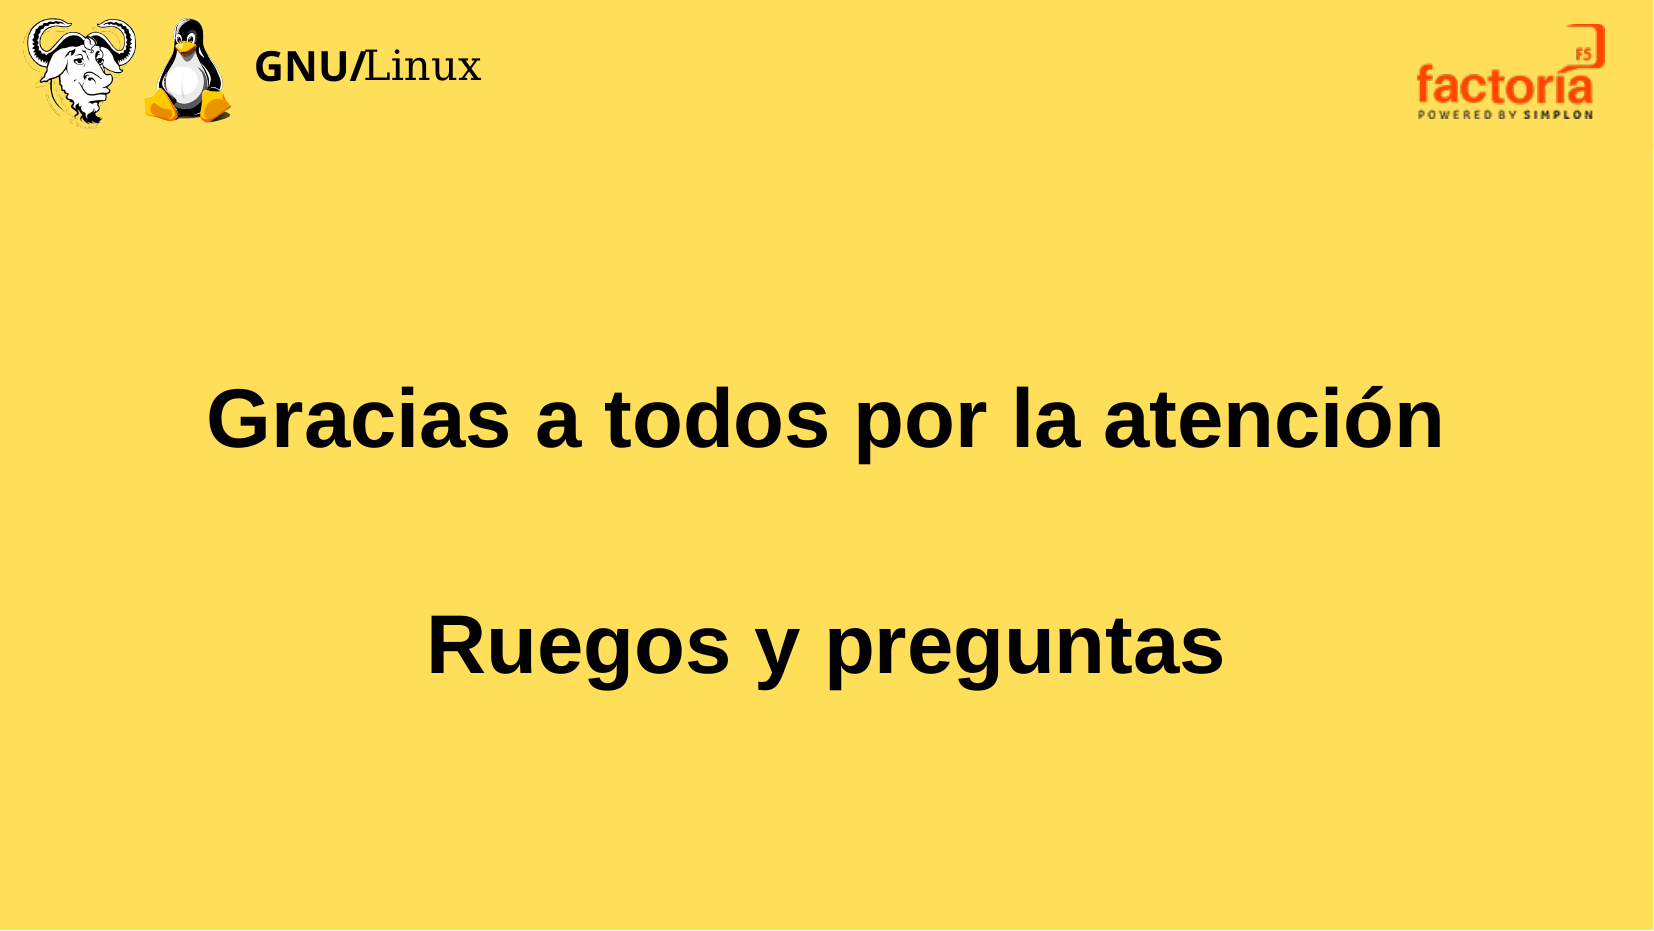

GNU/
# Linux
Gracias a todos por la atención
Ruegos y preguntas